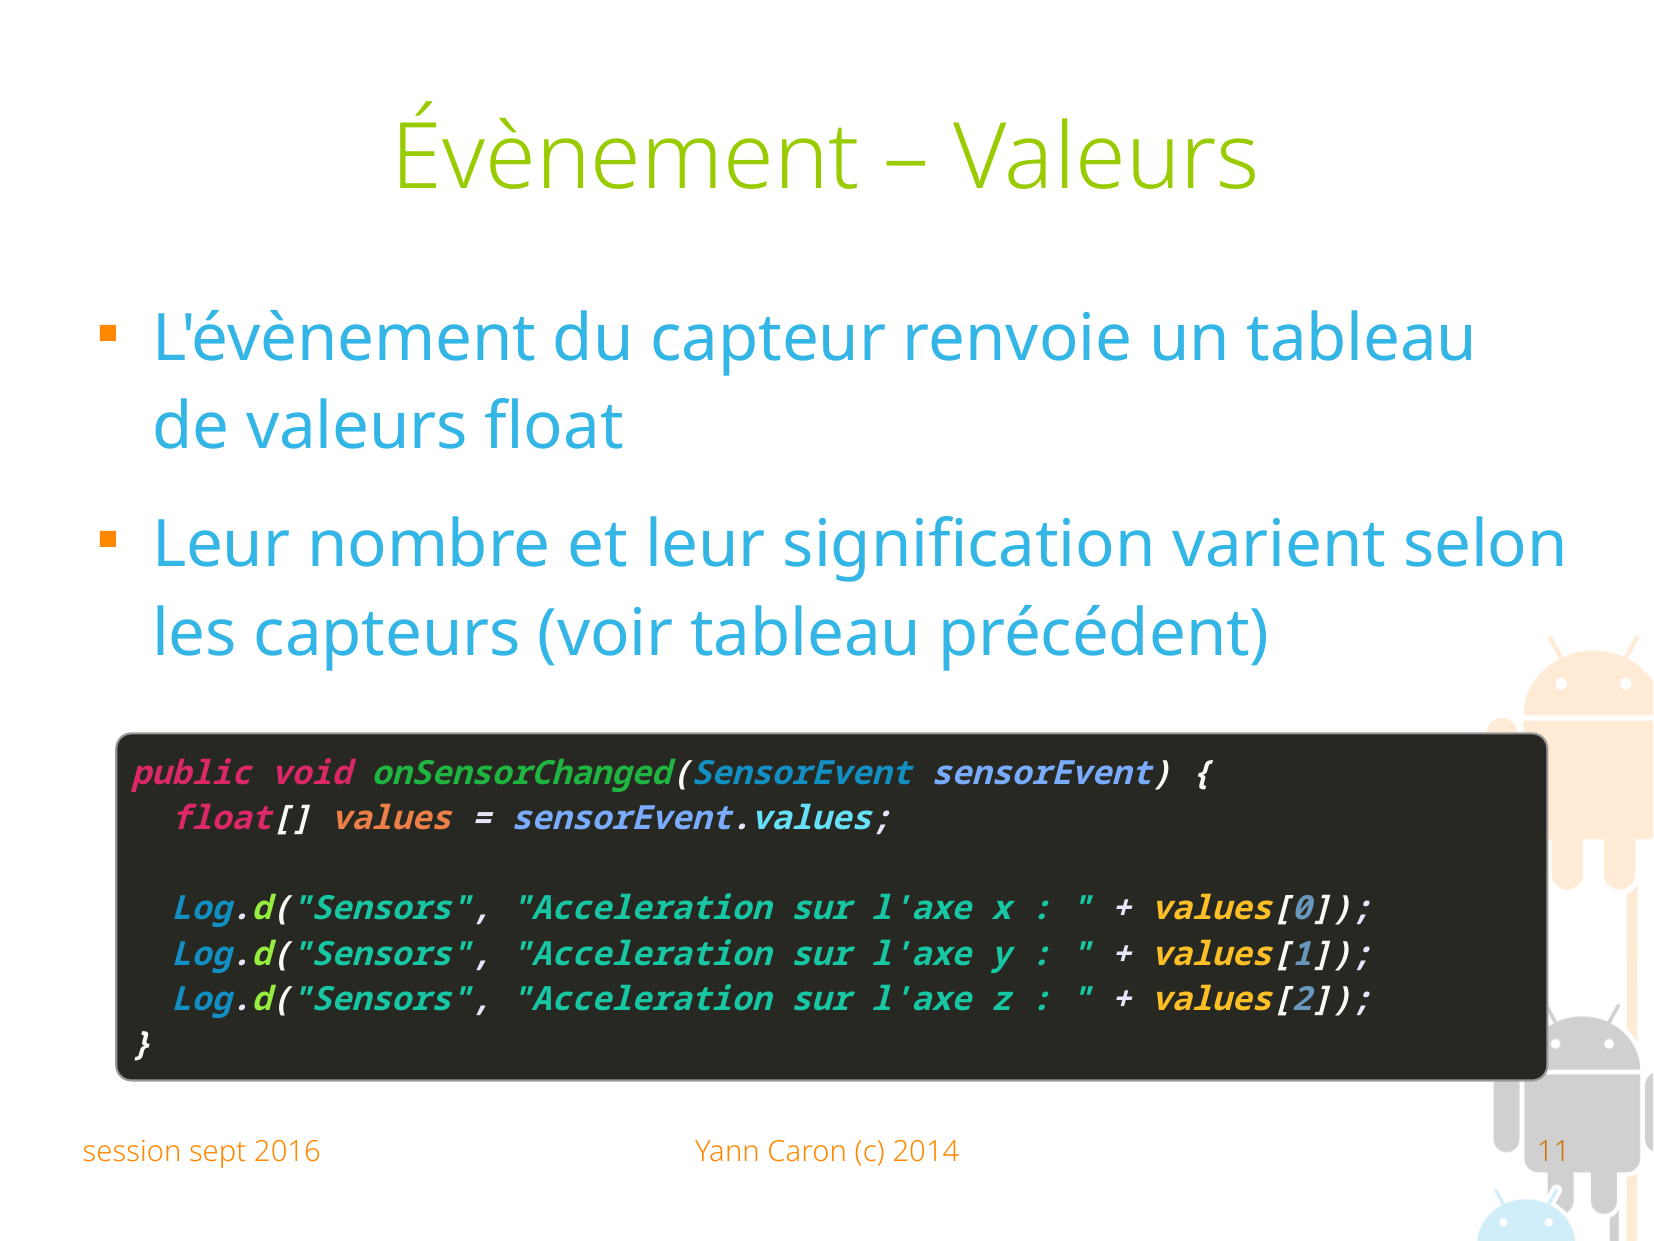

# Évènement – Valeurs
L'évènement du capteur renvoie un tableau de valeurs float
Leur nombre et leur signification varient selon les capteurs (voir tableau précédent)
public void onSensorChanged(SensorEvent sensorEvent) {
 float[] values = sensorEvent.values;
 Log.d("Sensors", "Acceleration sur l'axe x : " + values[0]);
 Log.d("Sensors", "Acceleration sur l'axe y : " + values[1]);
 Log.d("Sensors", "Acceleration sur l'axe z : " + values[2]);
}
session sept 2016
Yann Caron (c) 2014
11